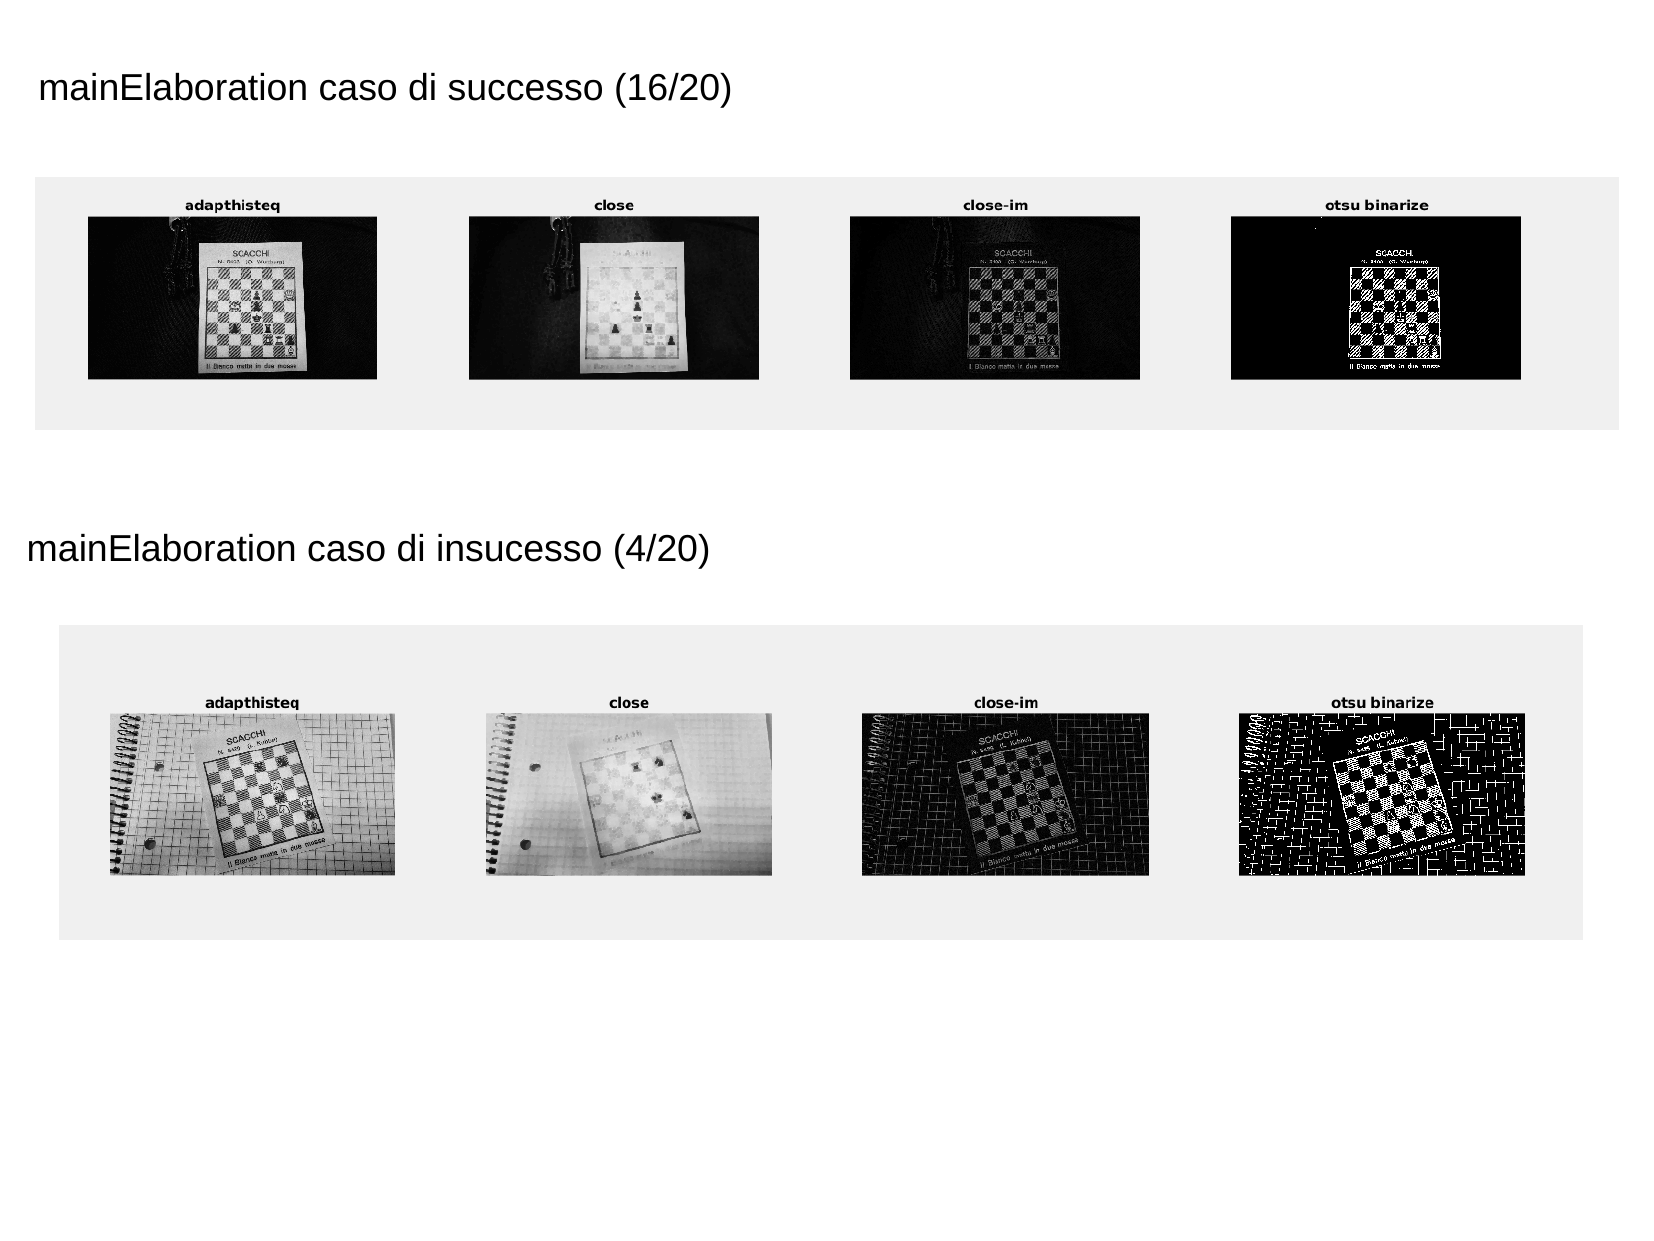

mainElaboration caso di successo (16/20)
mainElaboration caso di insucesso (4/20)